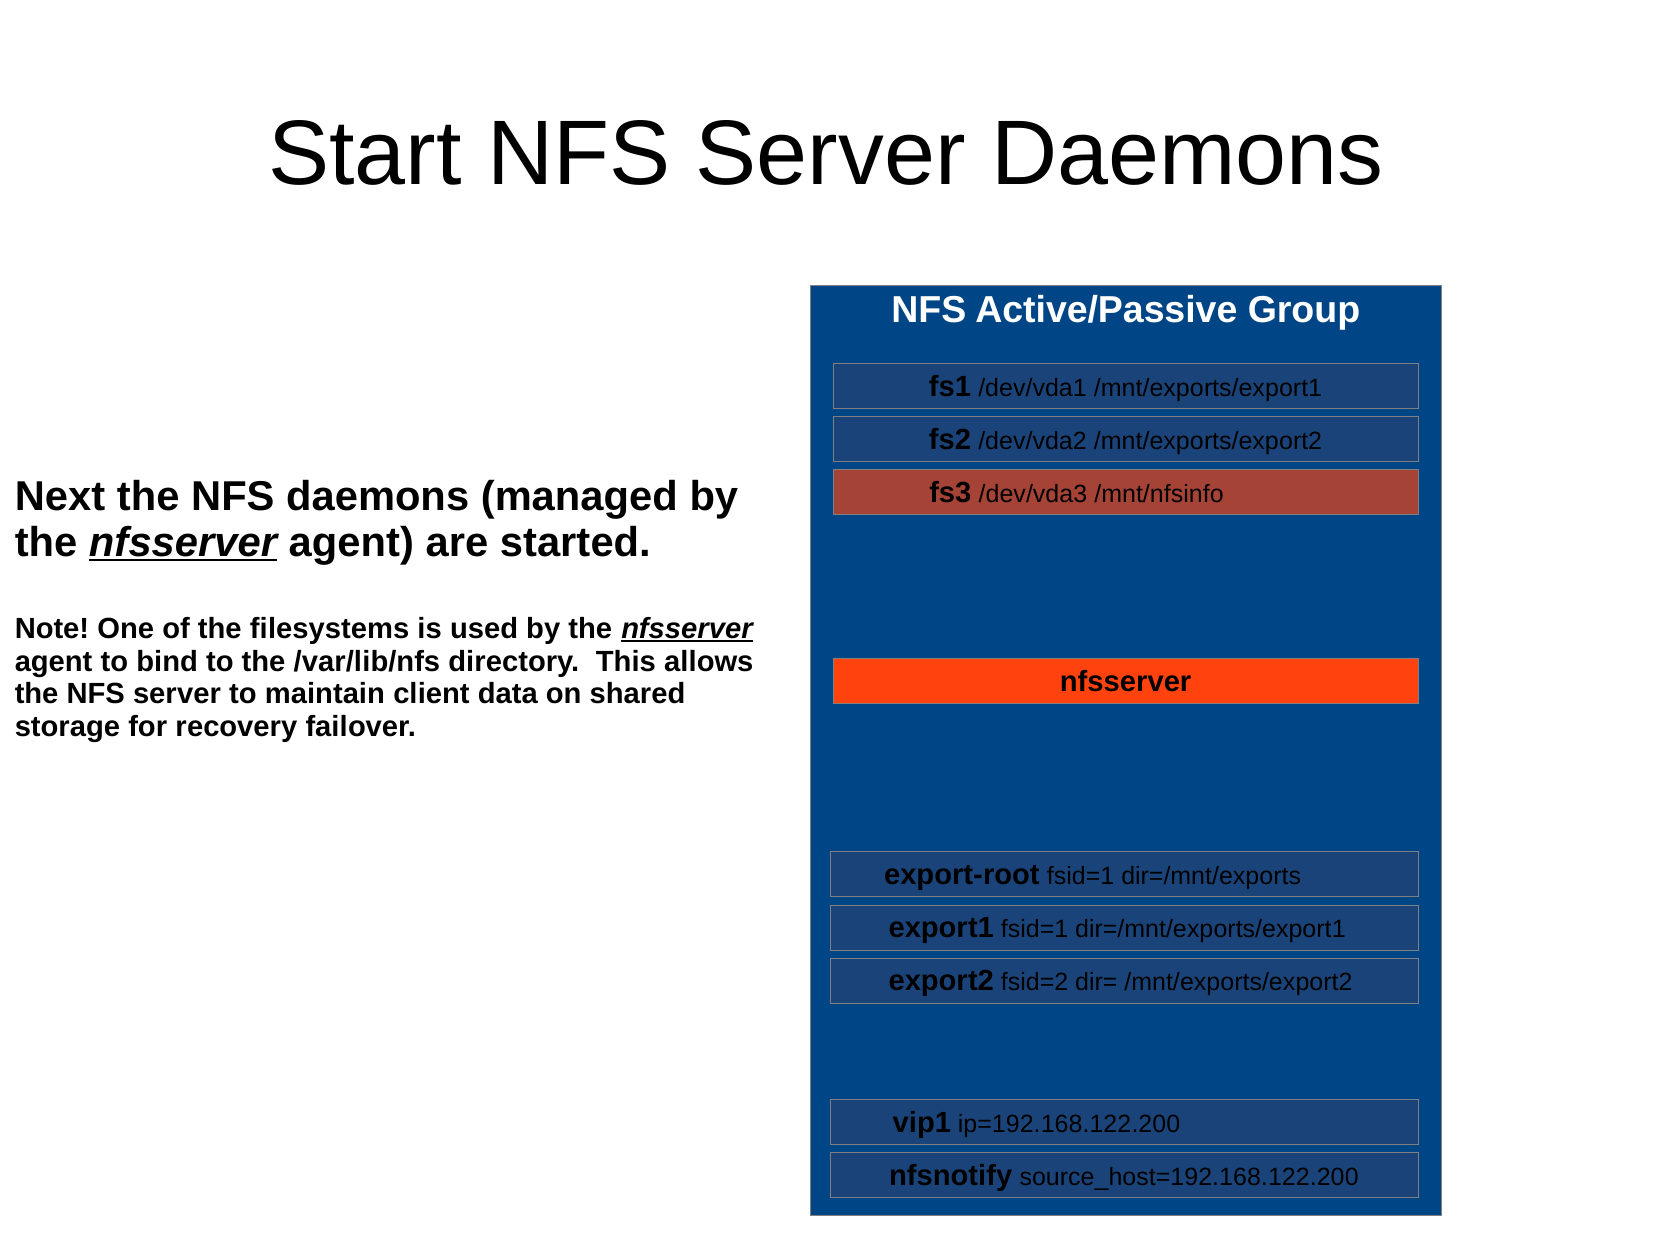

# Start NFS Server Daemons
NFS Active/Passive Group
fs1 /dev/vda1 /mnt/exports/export1
fs2 /dev/vda2 /mnt/exports/export2
Next the NFS daemons (managed by the nfsserver agent) are started.
Note! One of the filesystems is used by the nfsserver agent to bind to the /var/lib/nfs directory. This allows the NFS server to maintain client data on shared storage for recovery failover.
fs3 /dev/vda3 /mnt/nfsinfo
nfsserver
export-root fsid=1 dir=/mnt/exports
export1 fsid=1 dir=/mnt/exports/export1
export2 fsid=2 dir= /mnt/exports/export2
vip1 ip=192.168.122.200
nfsnotify source_host=192.168.122.200